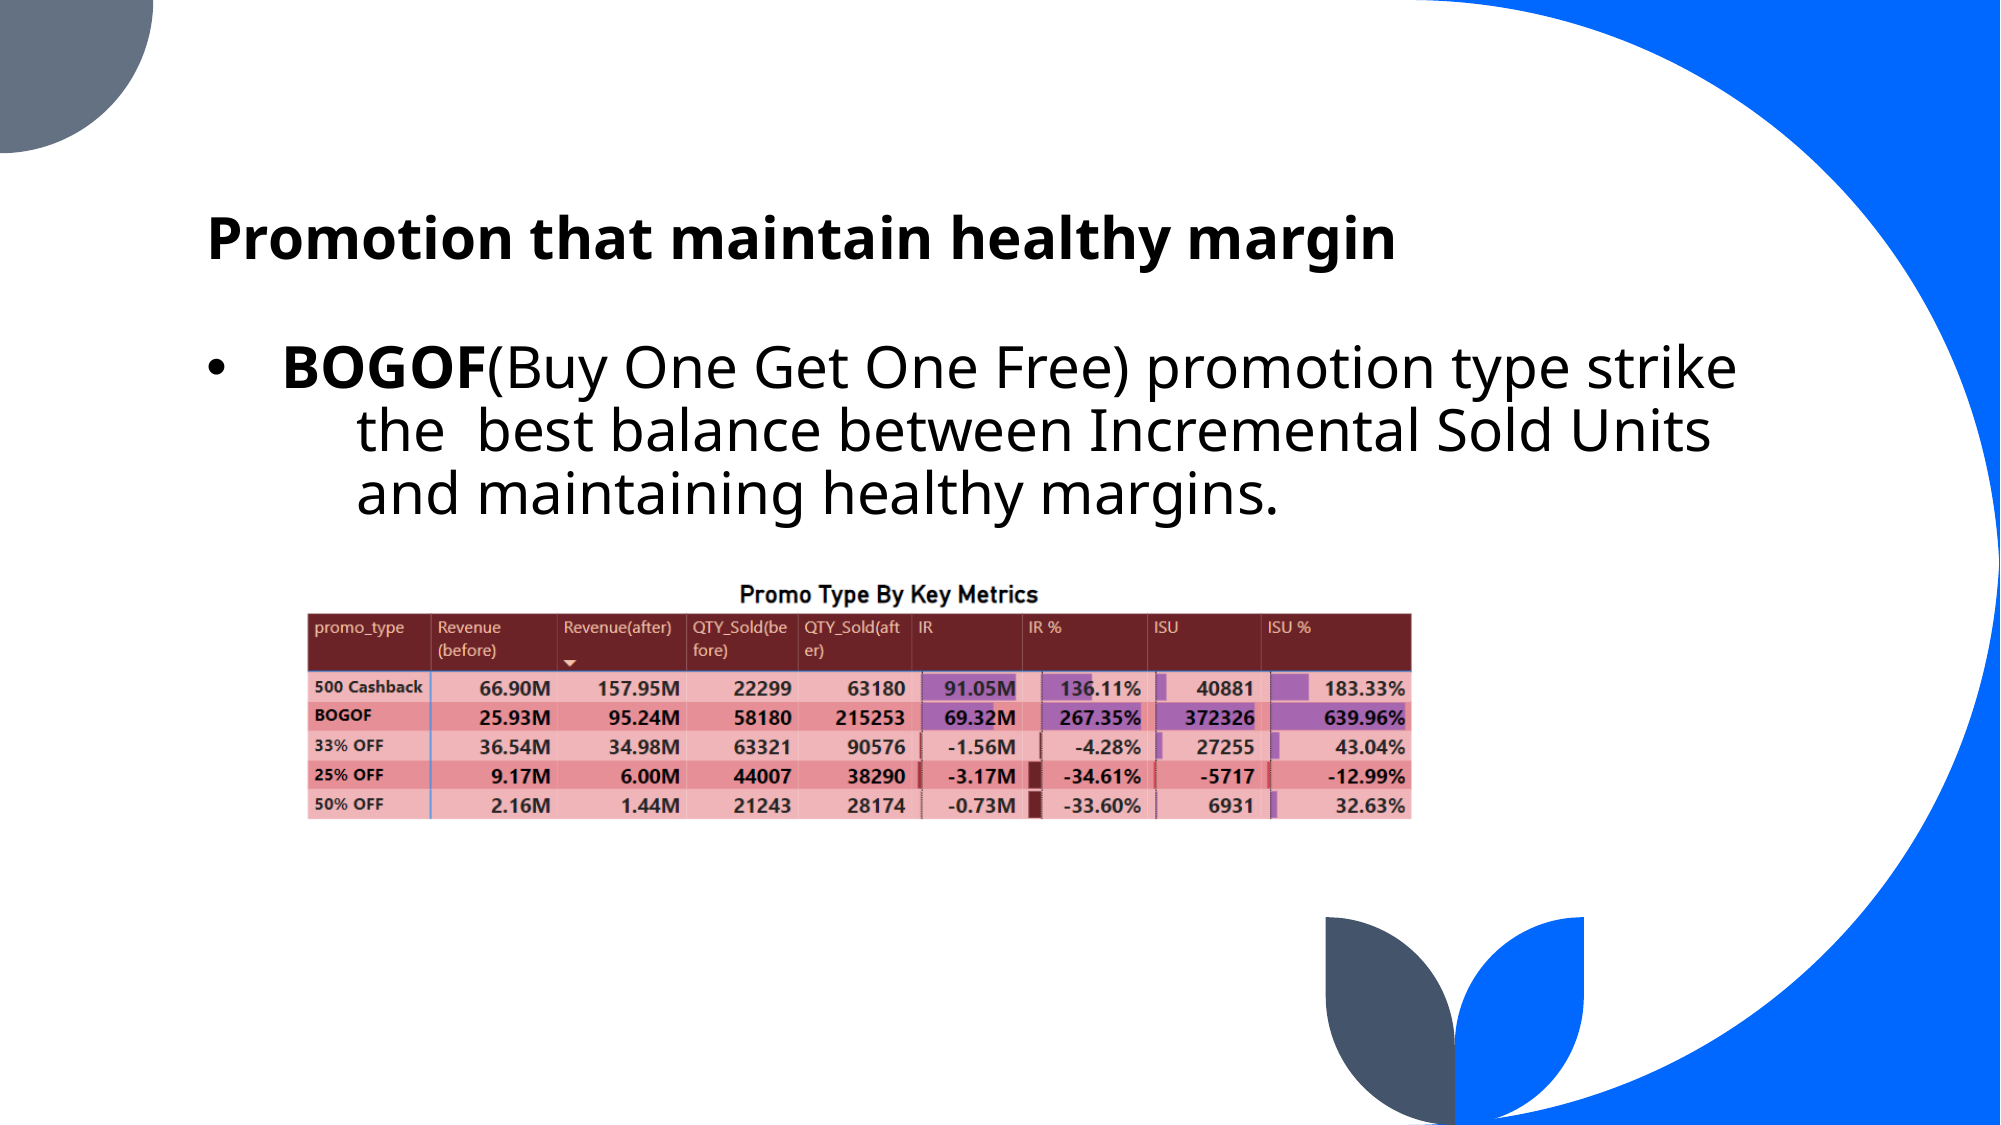

# Promotion that maintain healthy margin
BOGOF(Buy One Get One Free) promotion type strike the best balance between Incremental Sold Units and maintaining healthy margins.